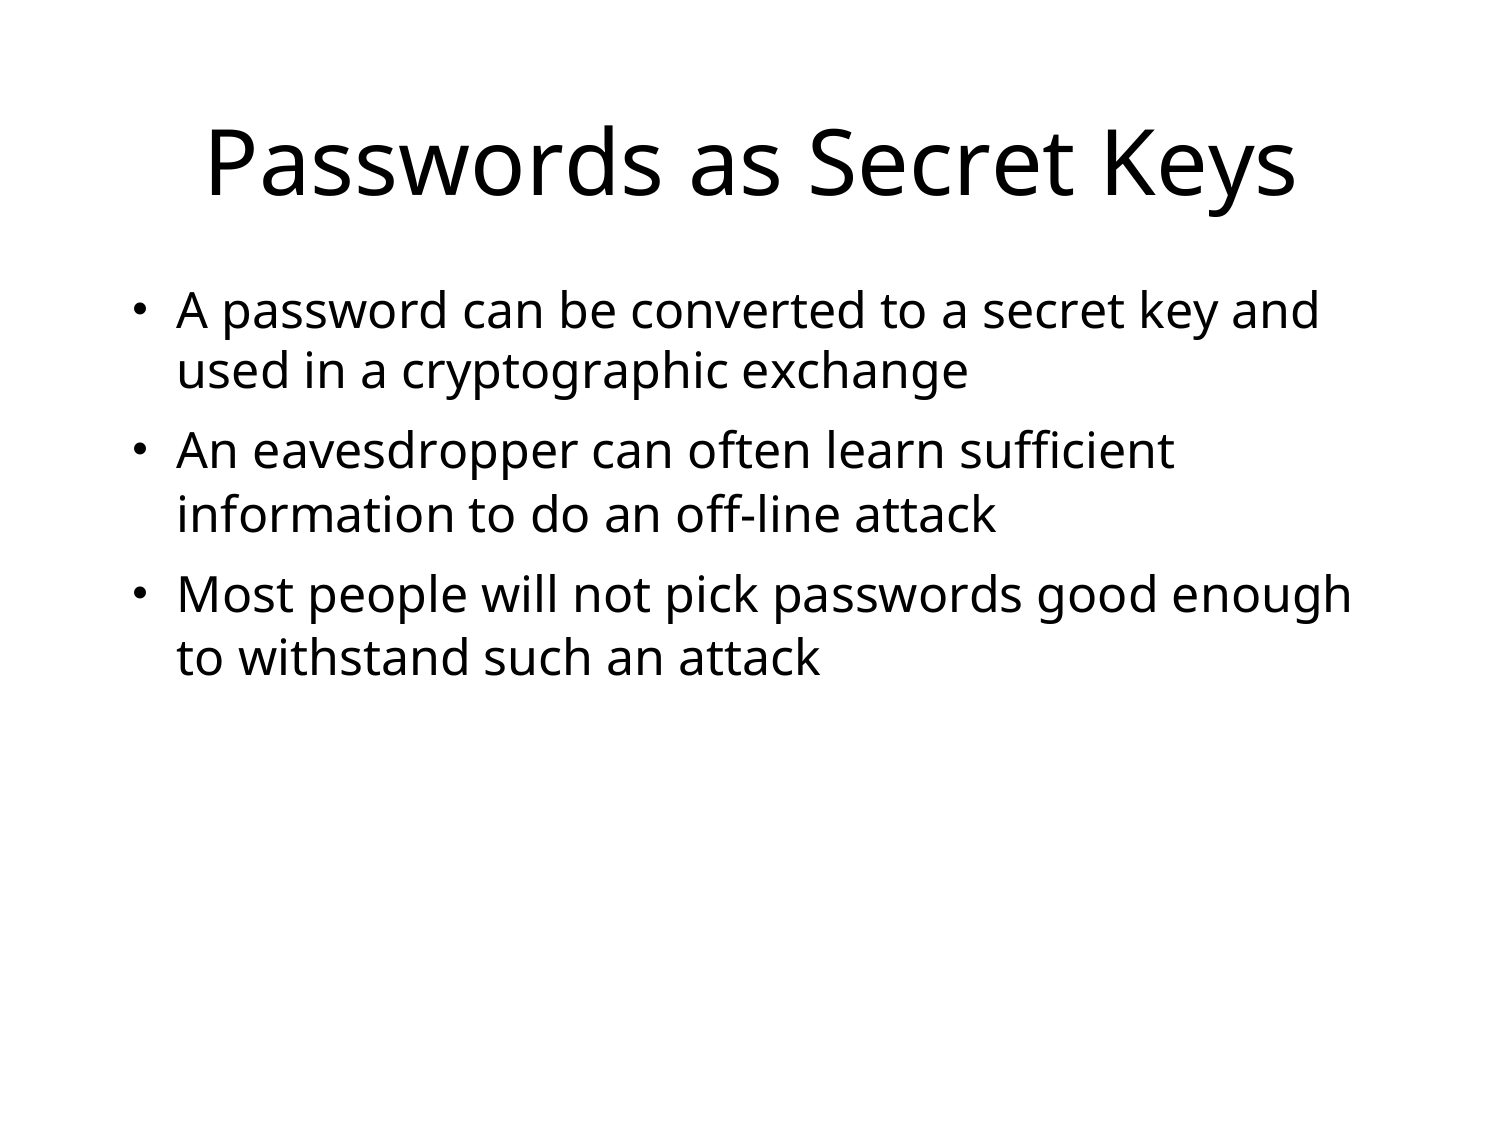

# Passwords as Secret Keys
A password can be converted to a secret key and used in a cryptographic exchange
An eavesdropper can often learn sufficient information to do an off-line attack
Most people will not pick passwords good enough to withstand such an attack